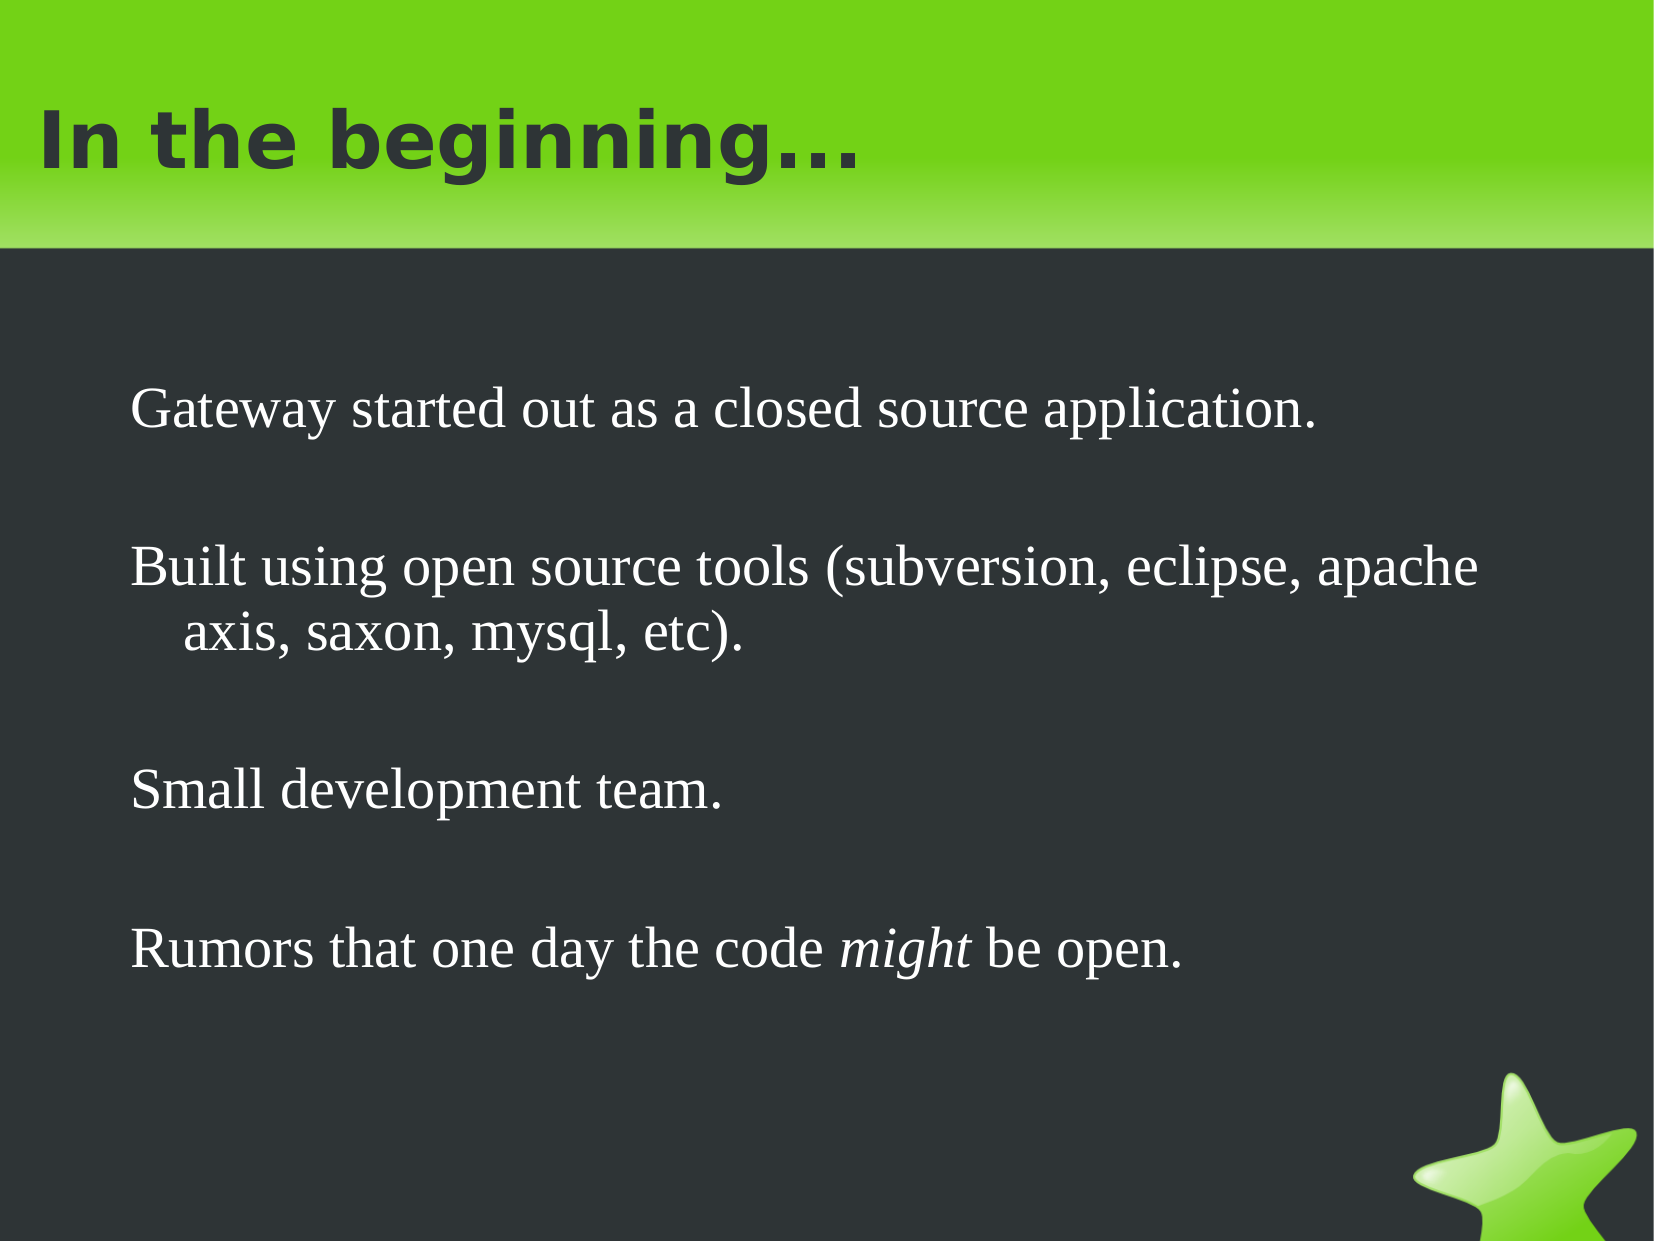

# In the beginning...
Gateway started out as a closed source application.
Built using open source tools (subversion, eclipse, apache axis, saxon, mysql, etc).
Small development team.
Rumors that one day the code might be open.